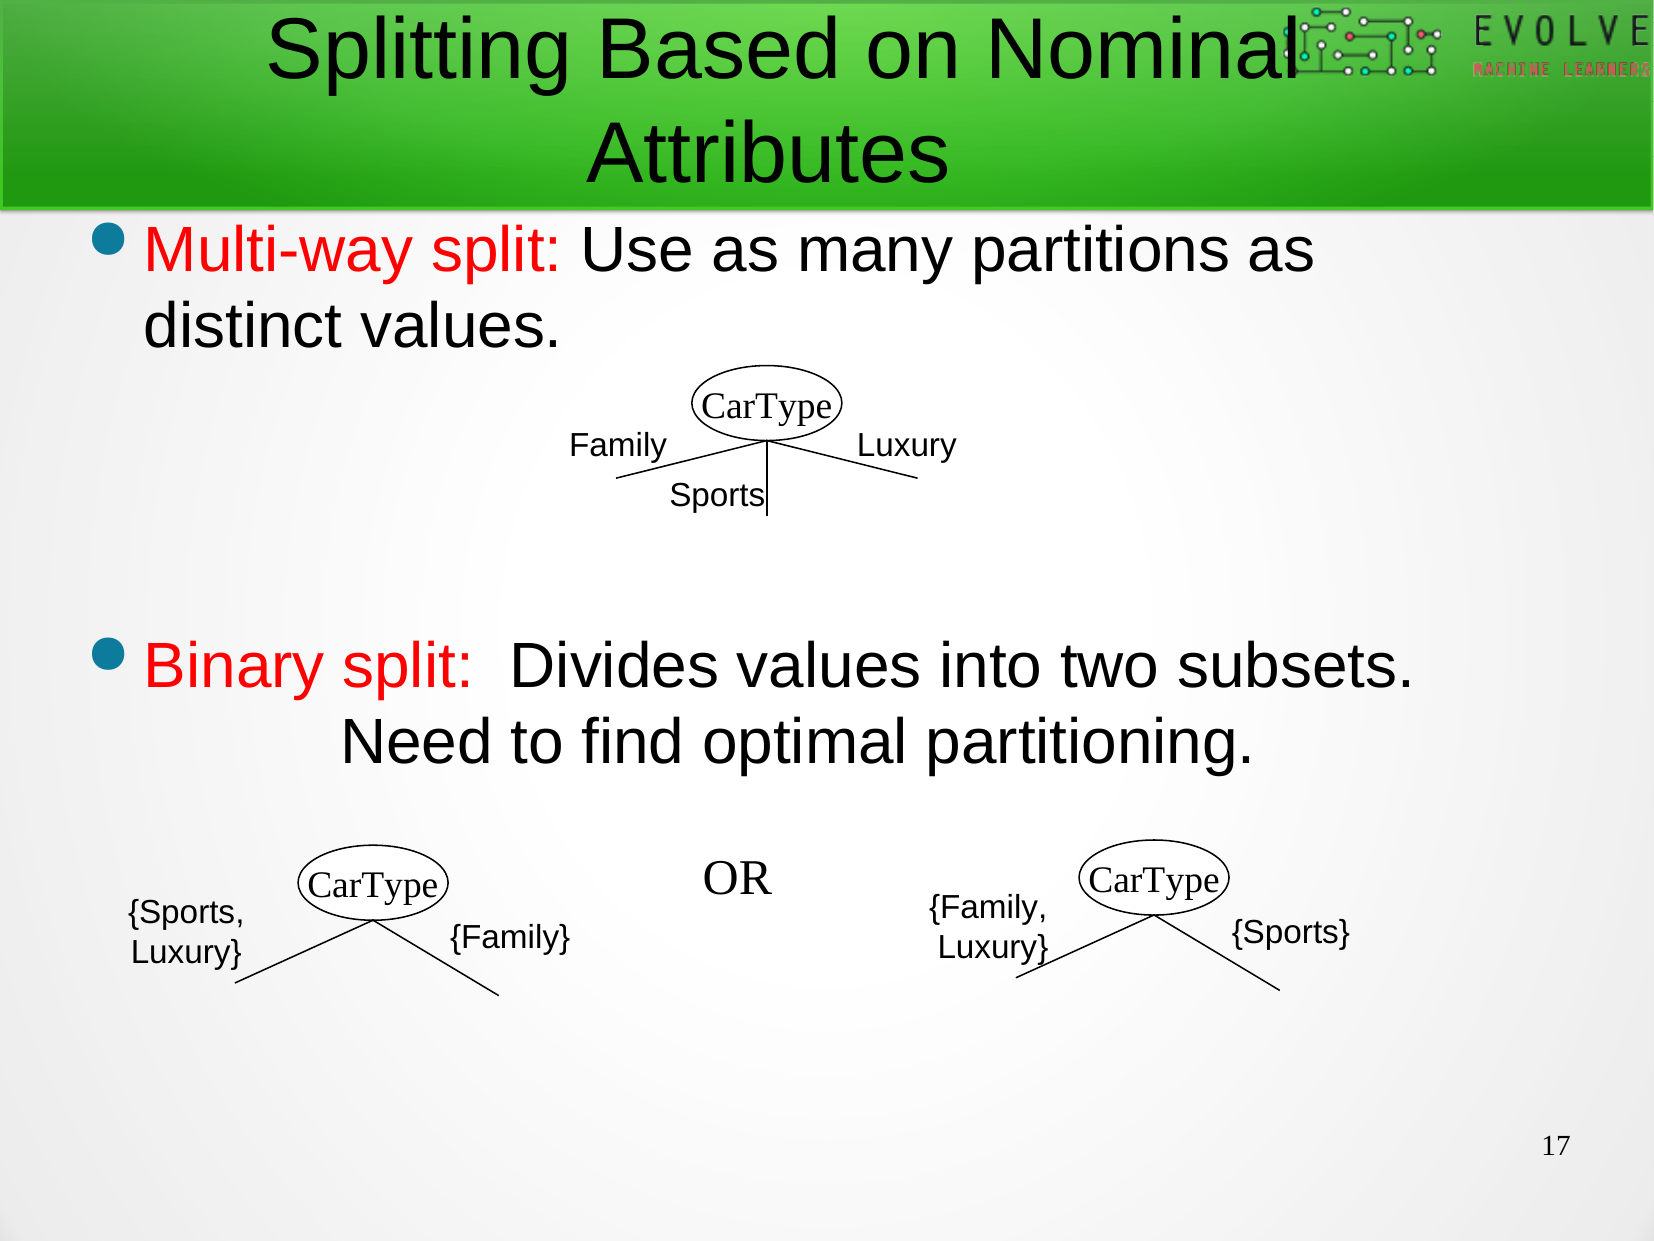

# Splitting Based on Nominal Attributes
Multi-way split: Use as many partitions as distinct values.
Binary split: Divides values into two subsets.
		 Need to find optimal partitioning.
CarType
Family
Luxury
Sports
OR
CarType
{Family,
Luxury}
{Sports}
CarType
{Sports, Luxury}
{Family}
17